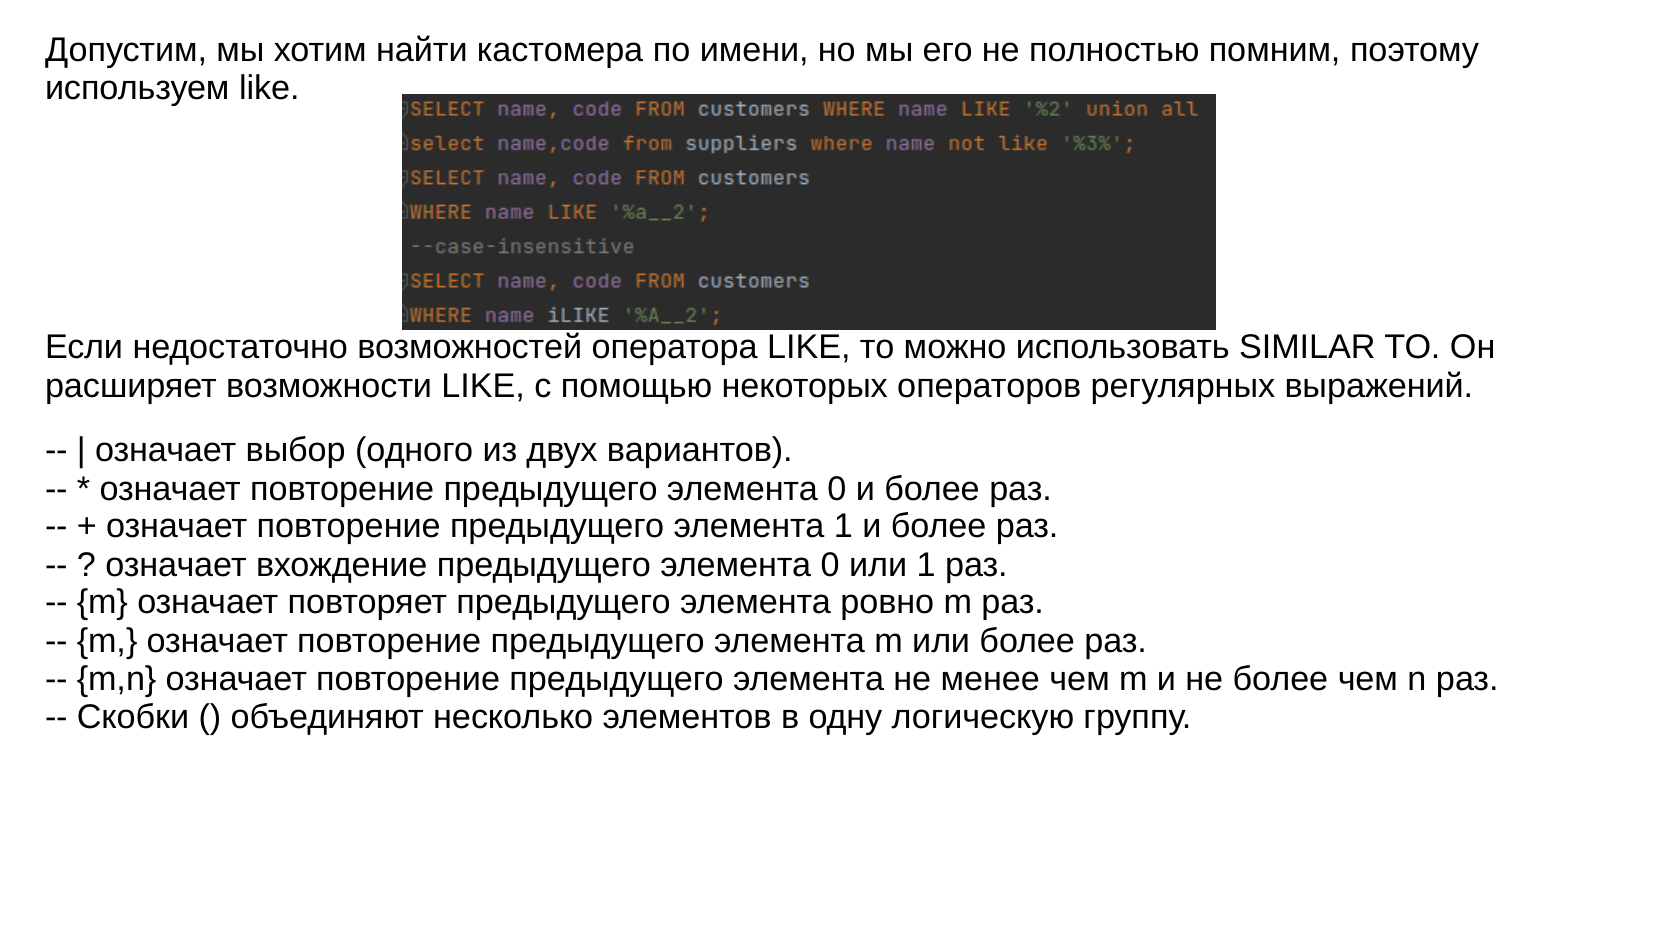

# Допустим, мы хотим найти кастомера по имени, но мы его не полностью помним, поэтому используем like.
Если недостаточно возможностей оператора LIKE, то можно использовать SIMILAR TO. Он расширяет возможности LIKE, с помощью некоторых операторов регулярных выражений.
-- | означает выбор (одного из двух вариантов).
-- * означает повторение предыдущего элемента 0 и более раз.
-- + означает повторение предыдущего элемента 1 и более раз.
-- ? означает вхождение предыдущего элемента 0 или 1 раз.
-- {m} означает повторяет предыдущего элемента ровно m раз.
-- {m,} означает повторение предыдущего элемента m или более раз.
-- {m,n} означает повторение предыдущего элемента не менее чем m и не более чем n раз.
-- Скобки () объединяют несколько элементов в одну логическую группу.